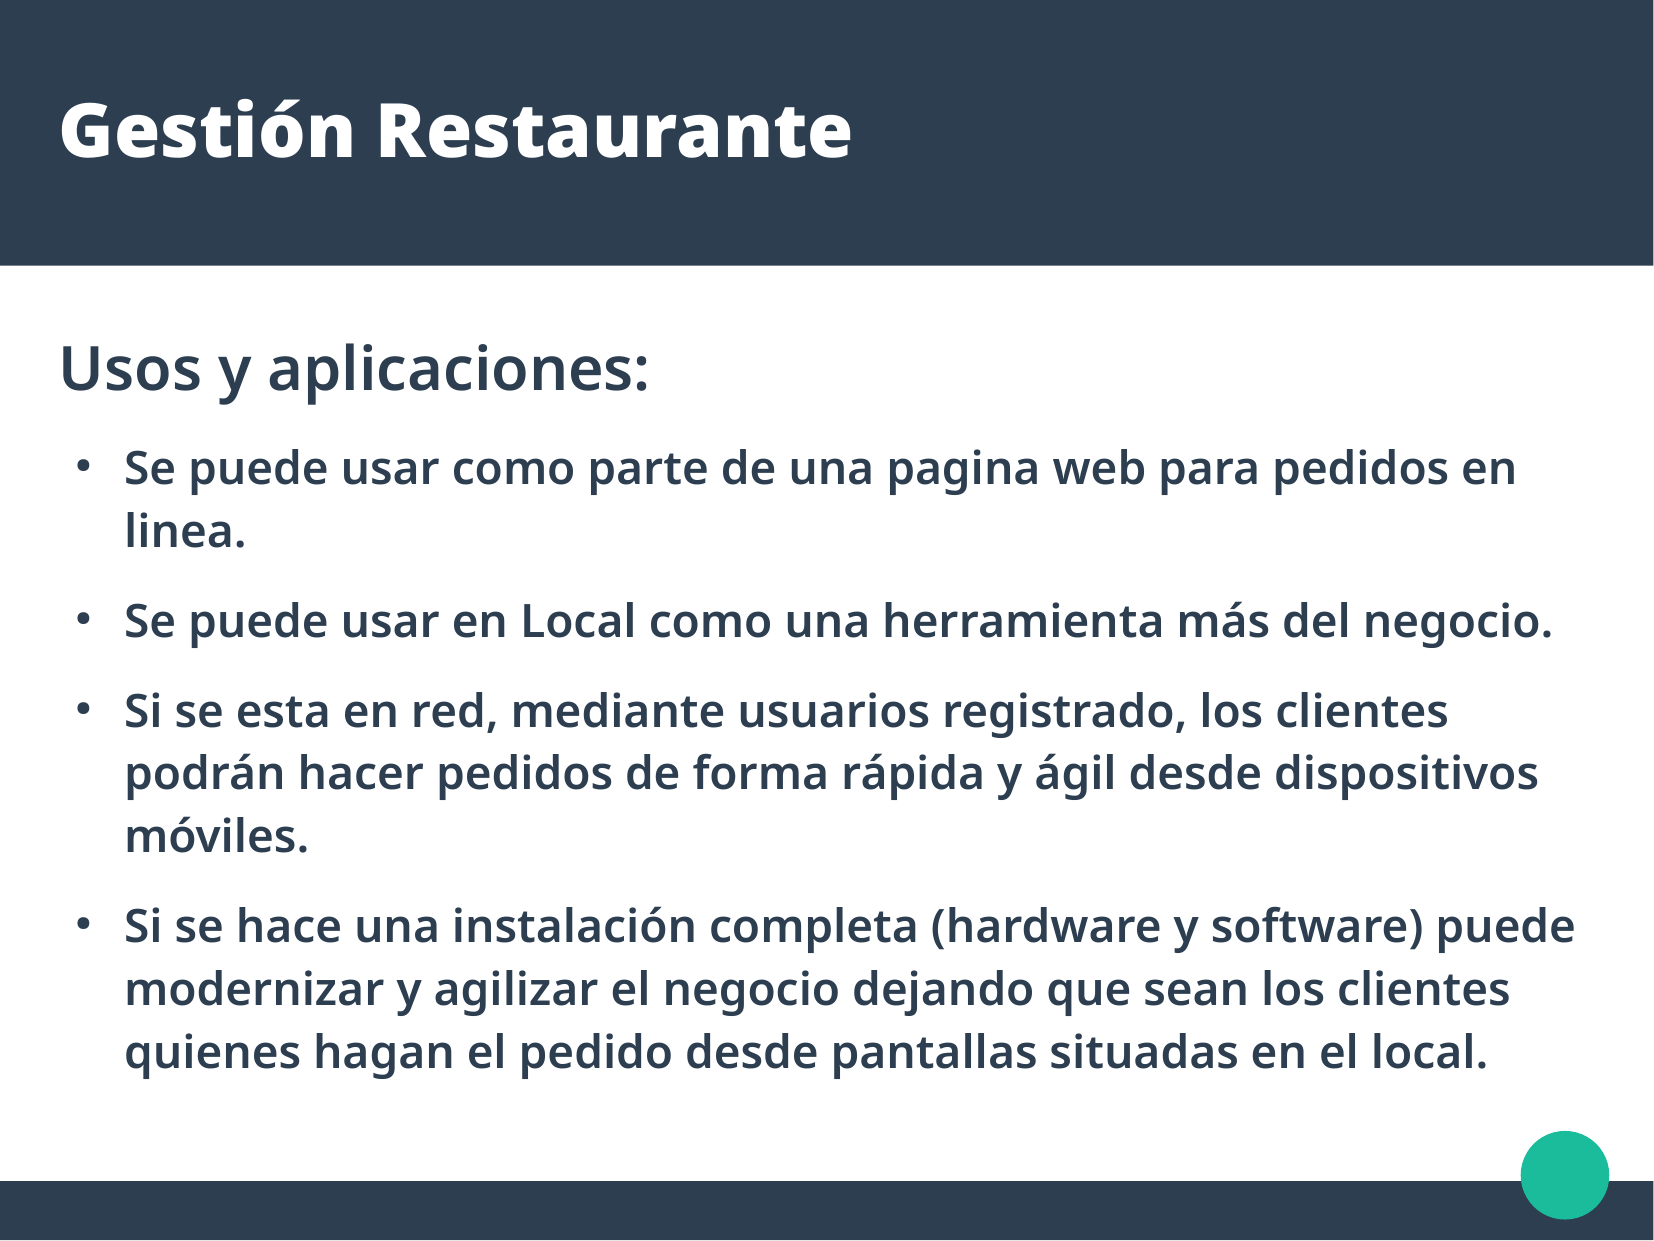

# Gestión Restaurante
Usos y aplicaciones:
Se puede usar como parte de una pagina web para pedidos en linea.
Se puede usar en Local como una herramienta más del negocio.
Si se esta en red, mediante usuarios registrado, los clientes podrán hacer pedidos de forma rápida y ágil desde dispositivos móviles.
Si se hace una instalación completa (hardware y software) puede modernizar y agilizar el negocio dejando que sean los clientes quienes hagan el pedido desde pantallas situadas en el local.